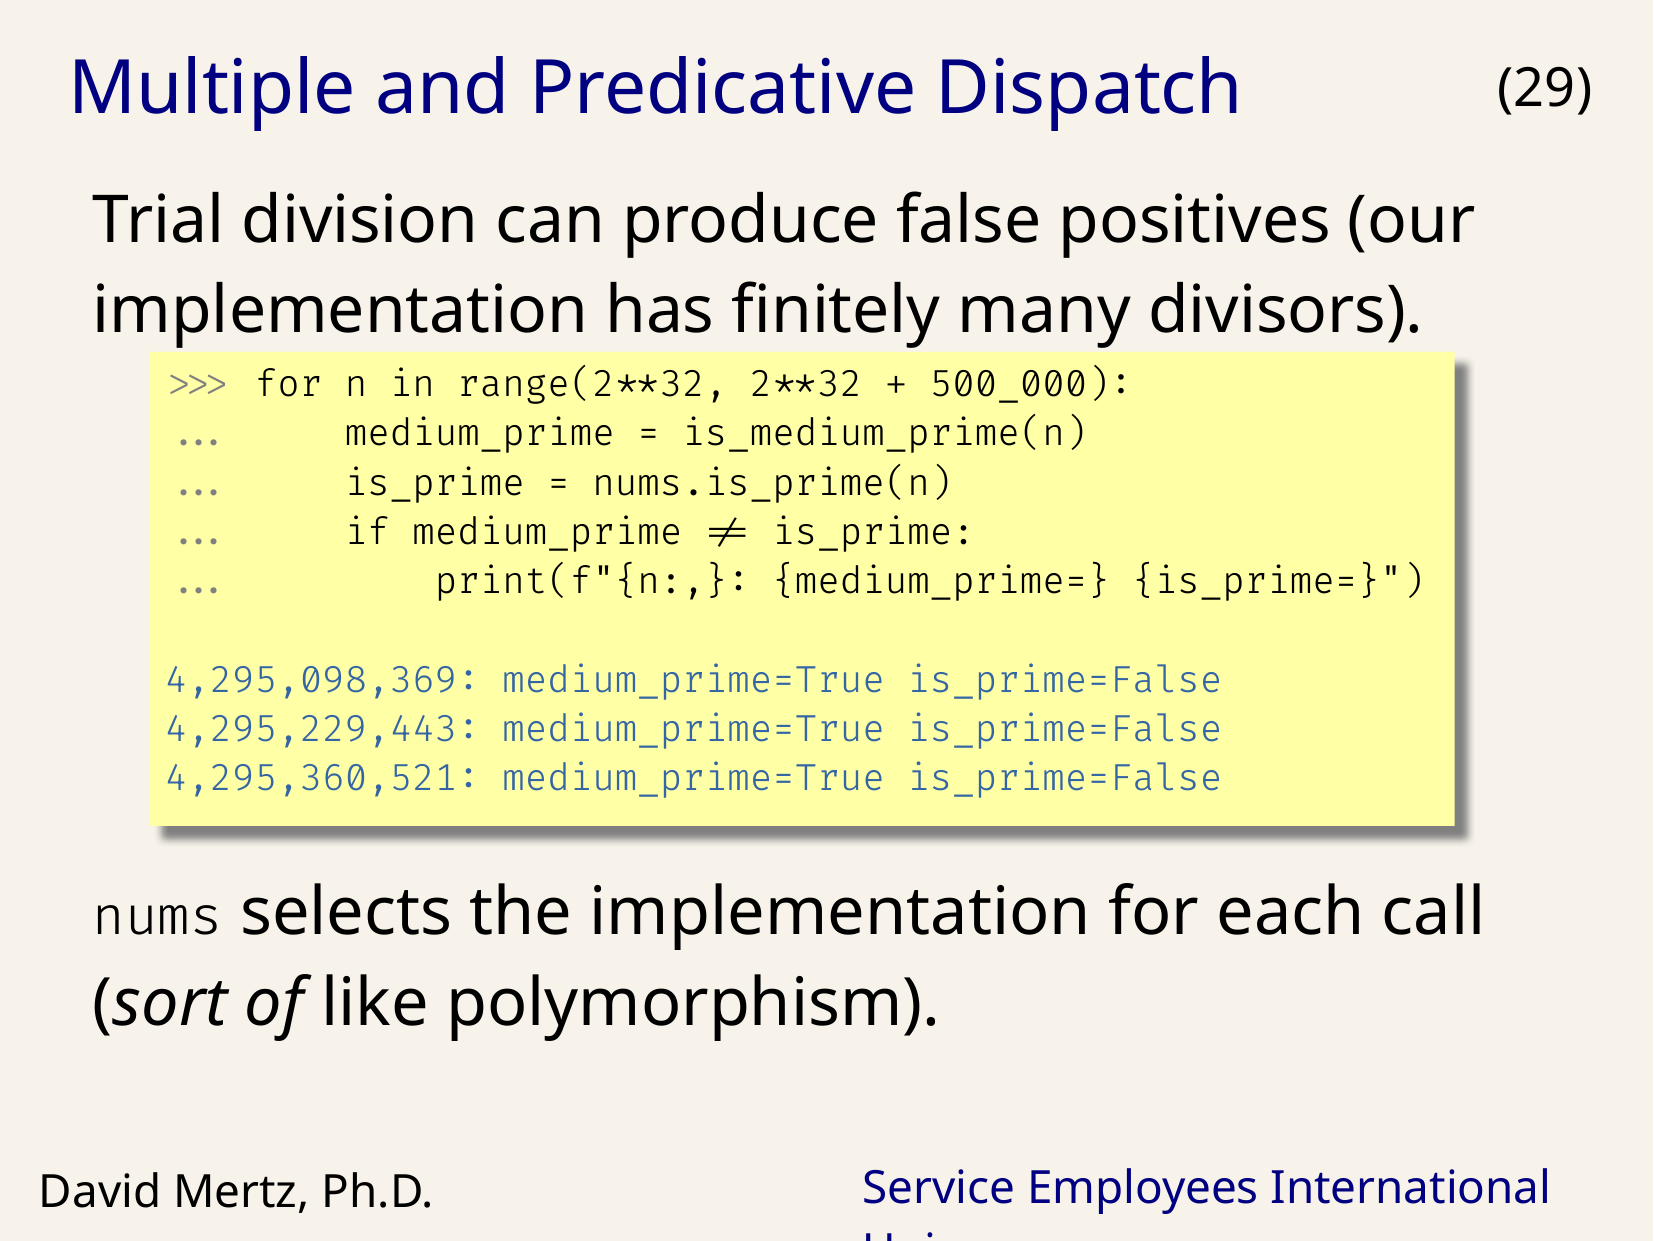

Trial division can produce false positives (our implementation has finitely many divisors).
>>> for n in range(2**32, 2**32 + 500_000):
... medium_prime = is_medium_prime(n)
... is_prime = nums.is_prime(n)
... if medium_prime != is_prime:
... print(f"{n:,}: {medium_prime=} {is_prime=}")
4,295,098,369: medium_prime=True is_prime=False
4,295,229,443: medium_prime=True is_prime=False
4,295,360,521: medium_prime=True is_prime=False
nums selects the implementation for each call (sort of like polymorphism).